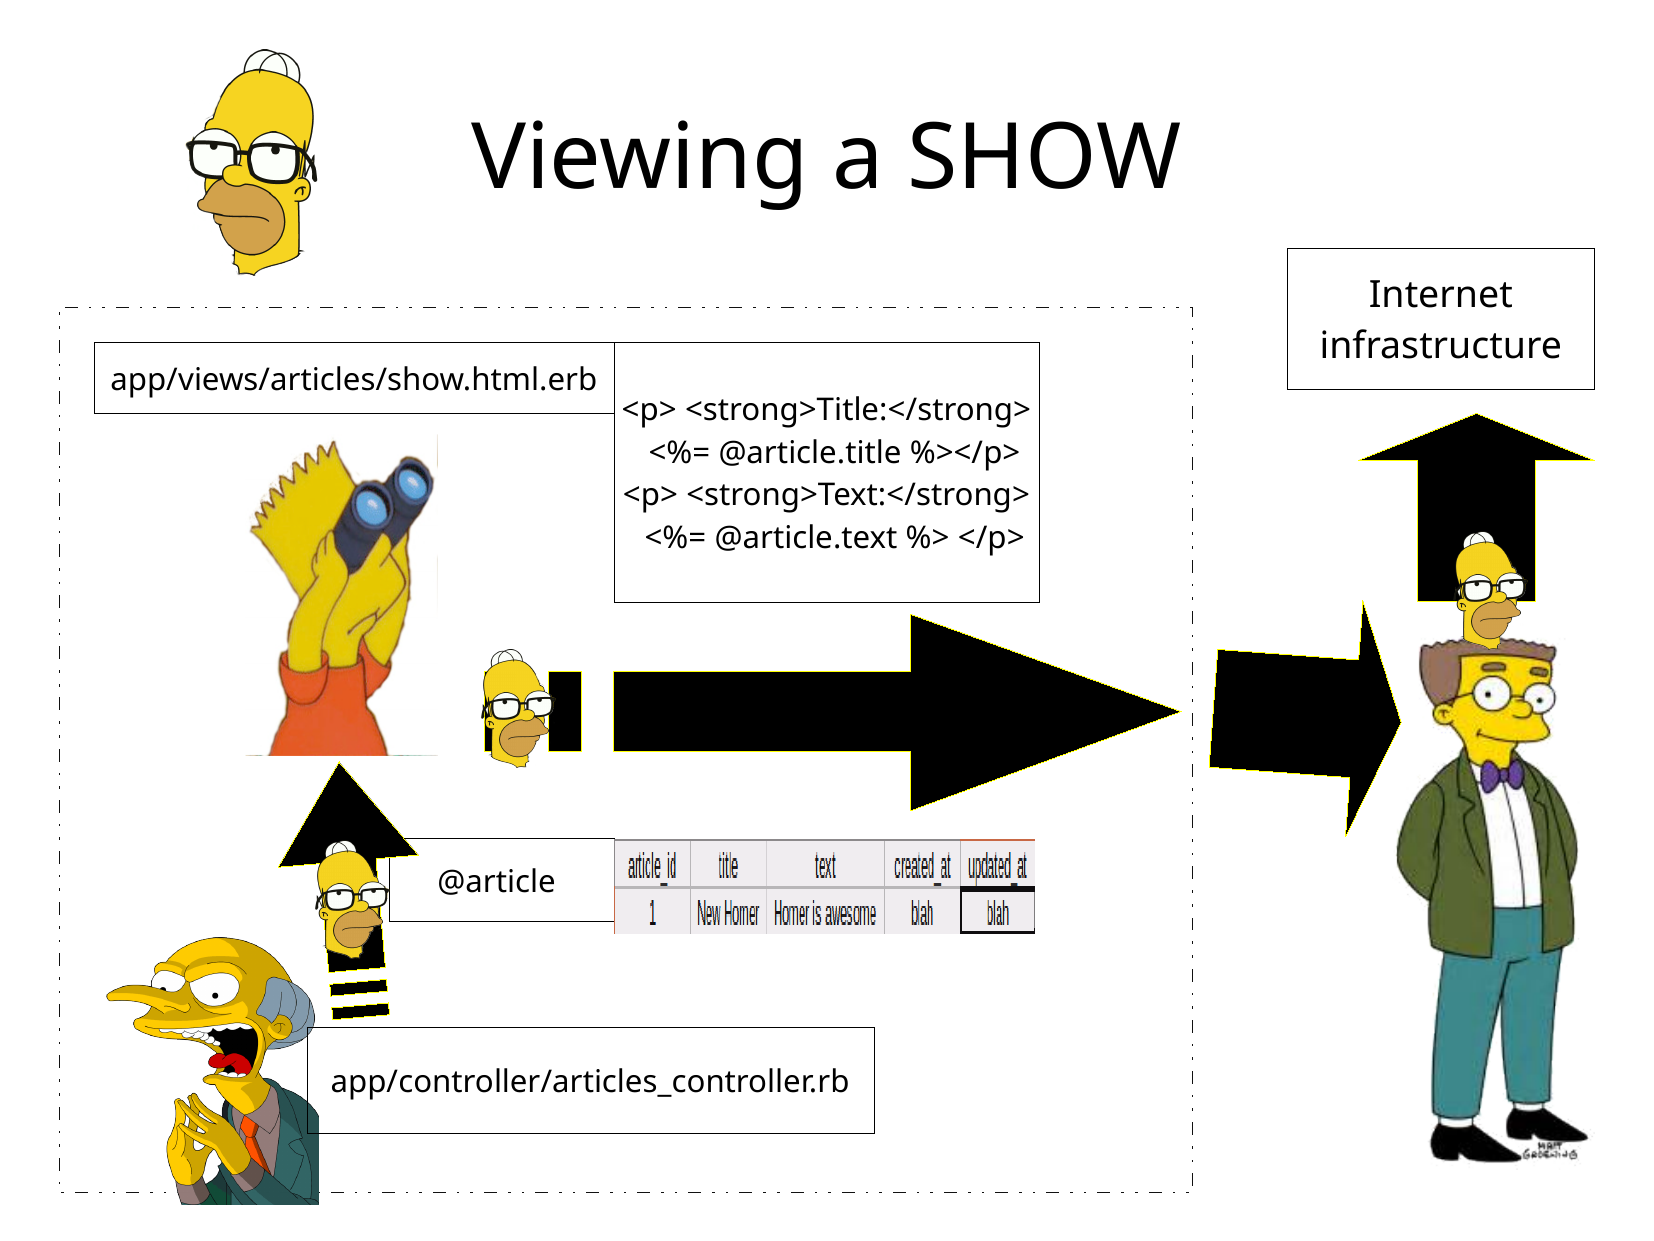

# Viewing a SHOW
Internet
infrastructure
app/views/articles/show.html.erb
<p> <strong>Title:</strong>
 <%= @article.title %></p>
<p> <strong>Text:</strong>
 <%= @article.text %> </p>
 @article
app/controller/articles_controller.rb